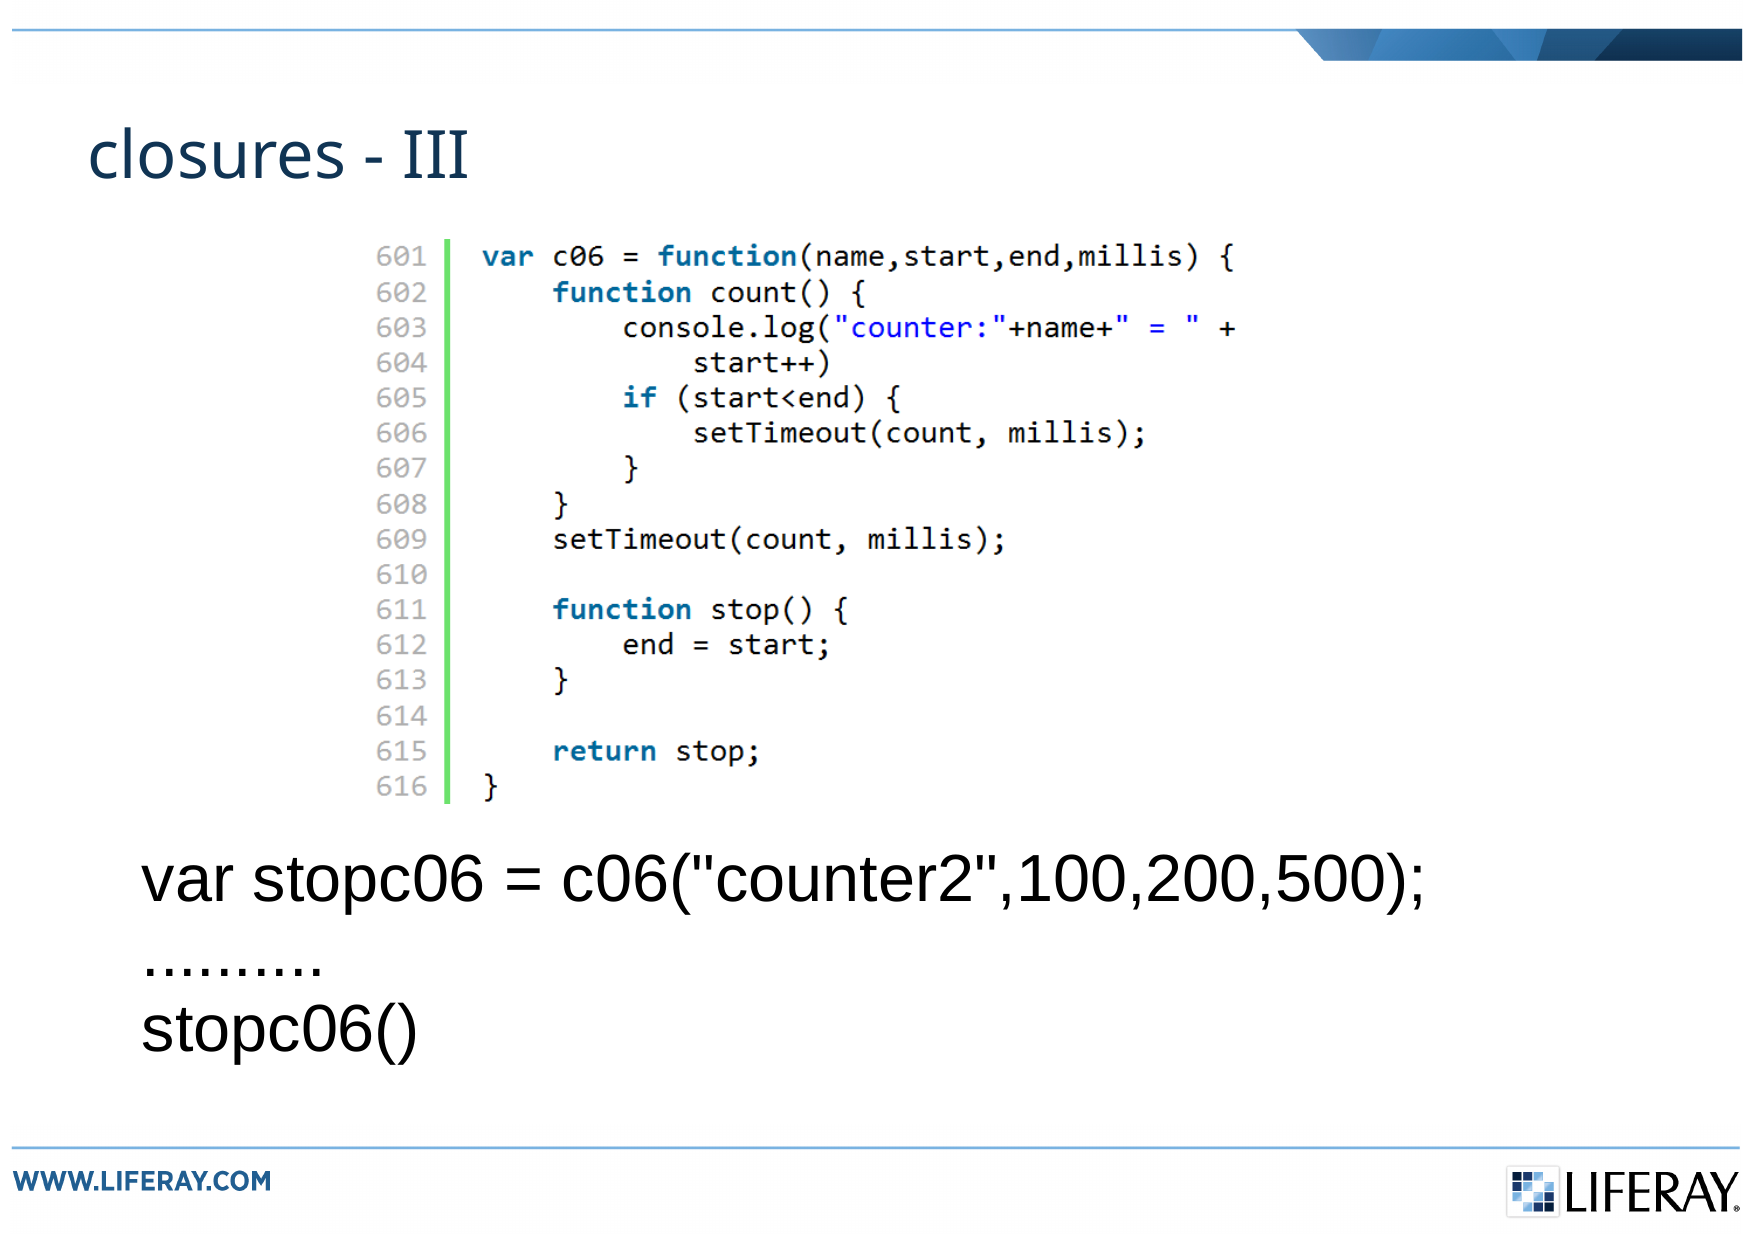

# closures - III
var stopc06 = c06("counter2",100,200,500);
..........
stopc06()